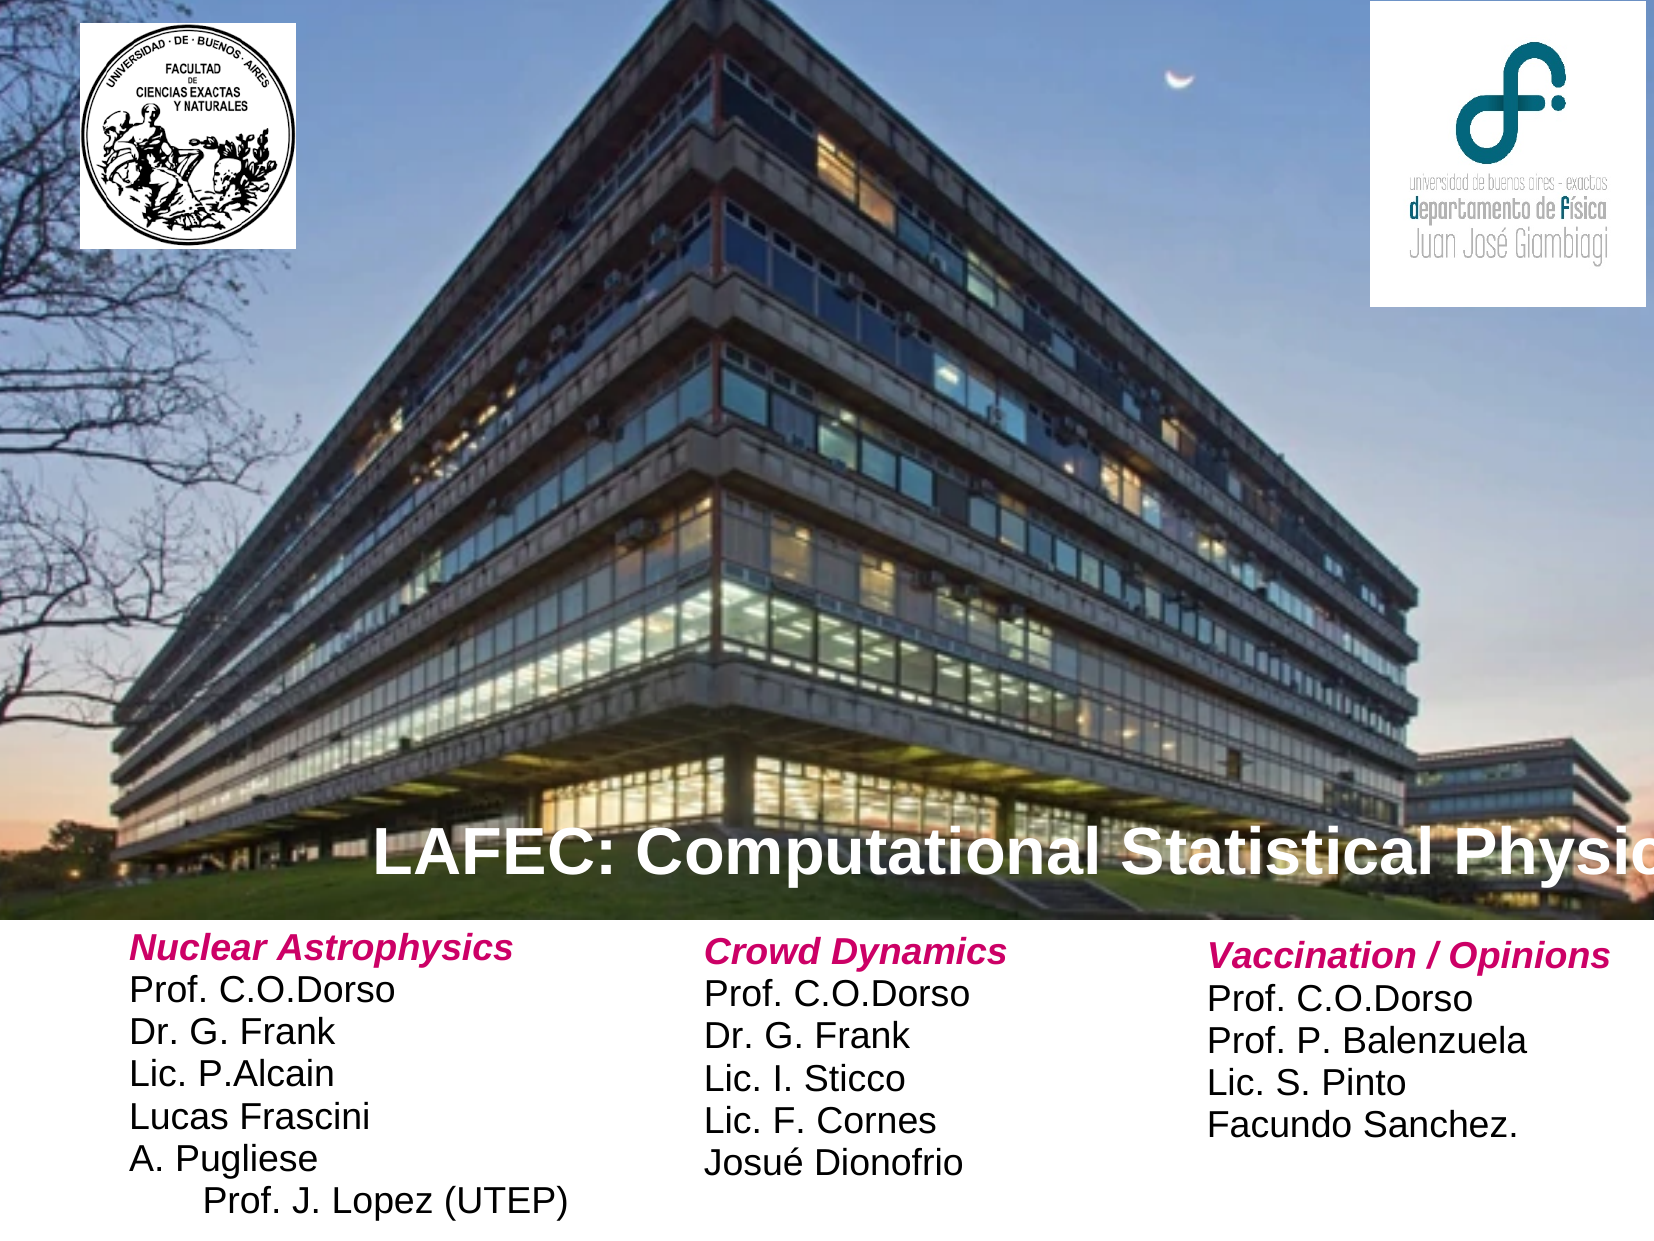

LAFEC: Computational Statistical Physics Lab
Nuclear Astrophysics
Prof. C.O.Dorso
Dr. G. Frank
Lic. P.Alcain
Lucas Frascini
A. Pugliese
	Prof. J. Lopez (UTEP)
Crowd Dynamics
Prof. C.O.Dorso
Dr. G. Frank
Lic. I. Sticco
Lic. F. Cornes
Josué Dionofrio
Vaccination / Opinions
Prof. C.O.Dorso
Prof. P. Balenzuela
Lic. S. Pinto
Facundo Sanchez.